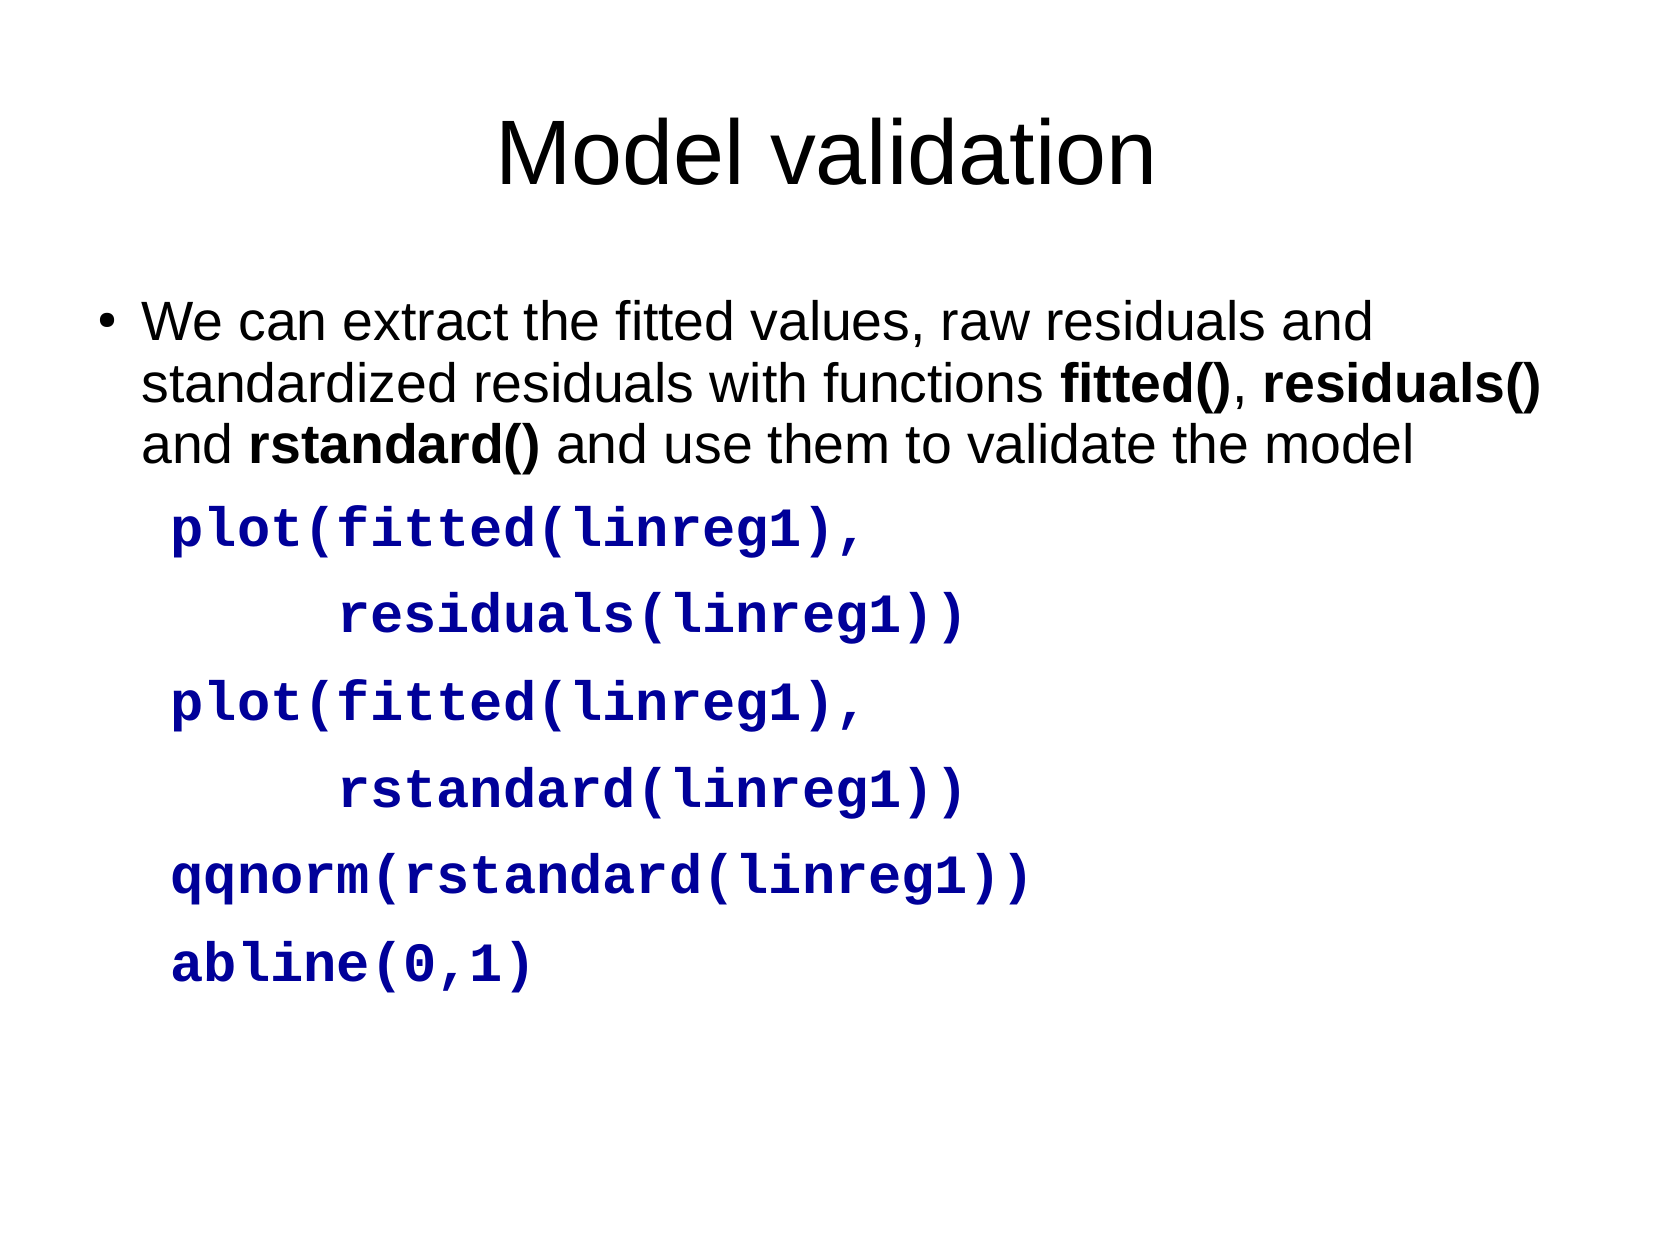

# Model validation
We can extract the fitted values, raw residuals and standardized residuals with functions fitted(), residuals() and rstandard() and use them to validate the model
plot(fitted(linreg1),
 residuals(linreg1))
plot(fitted(linreg1),
 rstandard(linreg1))
qqnorm(rstandard(linreg1))
abline(0,1)